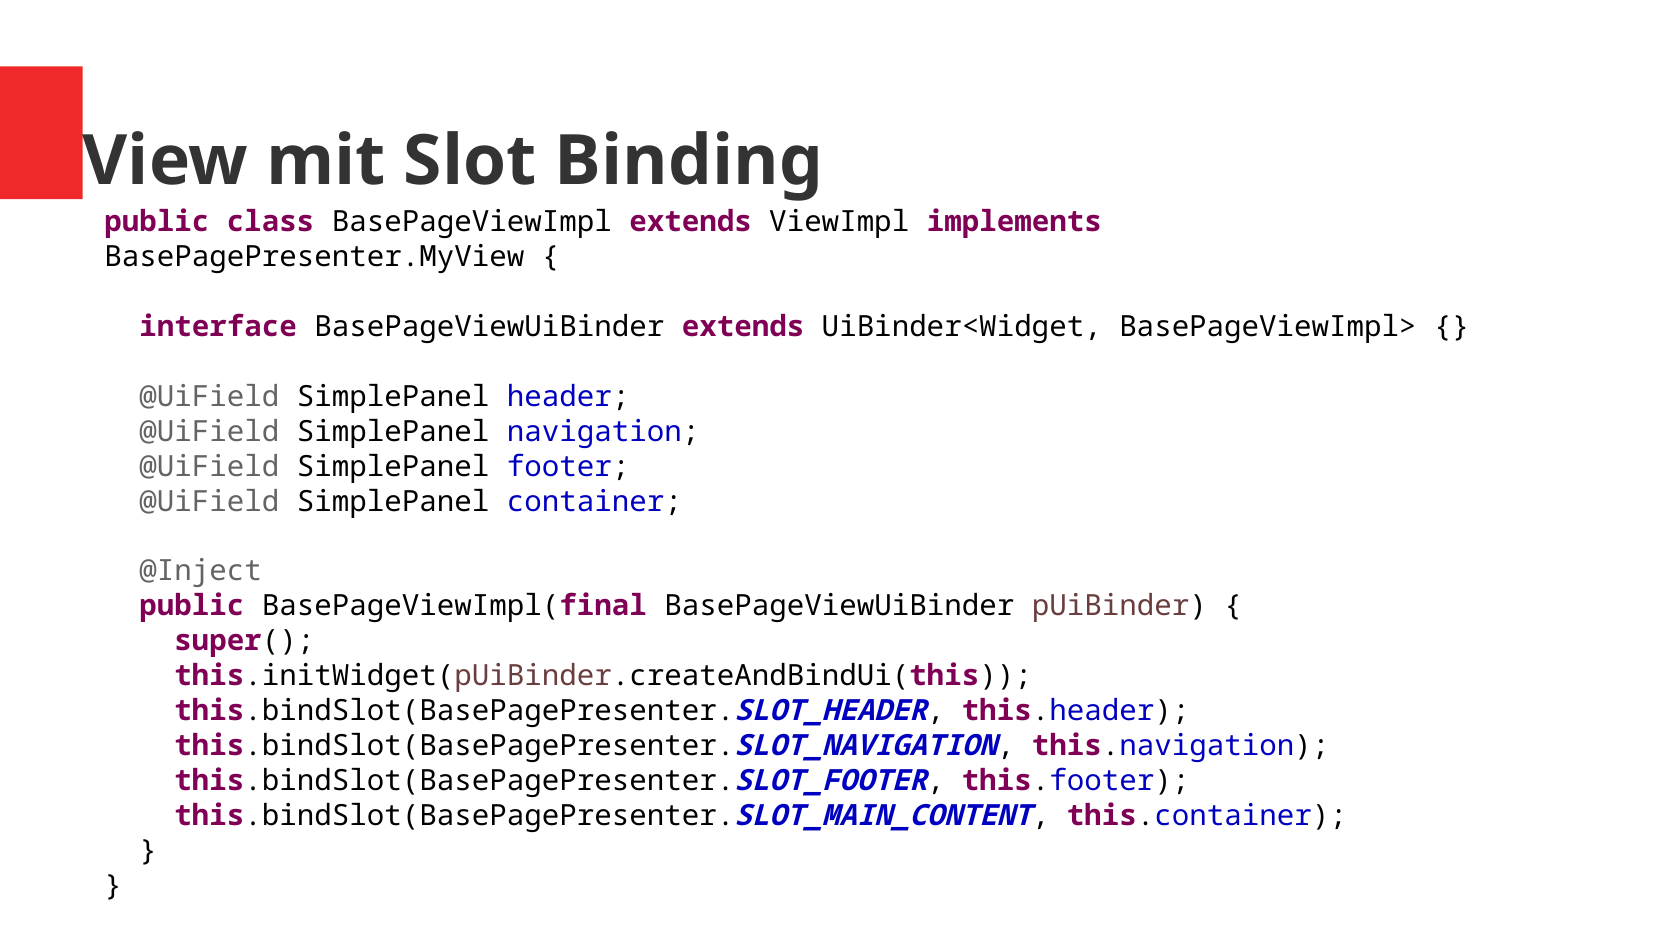

# View mit Slot Binding
public class BasePageViewImpl extends ViewImpl implements BasePagePresenter.MyView {
 interface BasePageViewUiBinder extends UiBinder<Widget, BasePageViewImpl> {}
 @UiField SimplePanel header;
 @UiField SimplePanel navigation;
 @UiField SimplePanel footer;
 @UiField SimplePanel container;
 @Inject
 public BasePageViewImpl(final BasePageViewUiBinder pUiBinder) {
 super();
 this.initWidget(pUiBinder.createAndBindUi(this));
 this.bindSlot(BasePagePresenter.SLOT_HEADER, this.header);
 this.bindSlot(BasePagePresenter.SLOT_NAVIGATION, this.navigation);
 this.bindSlot(BasePagePresenter.SLOT_FOOTER, this.footer);
 this.bindSlot(BasePagePresenter.SLOT_MAIN_CONTENT, this.container);
 }
}